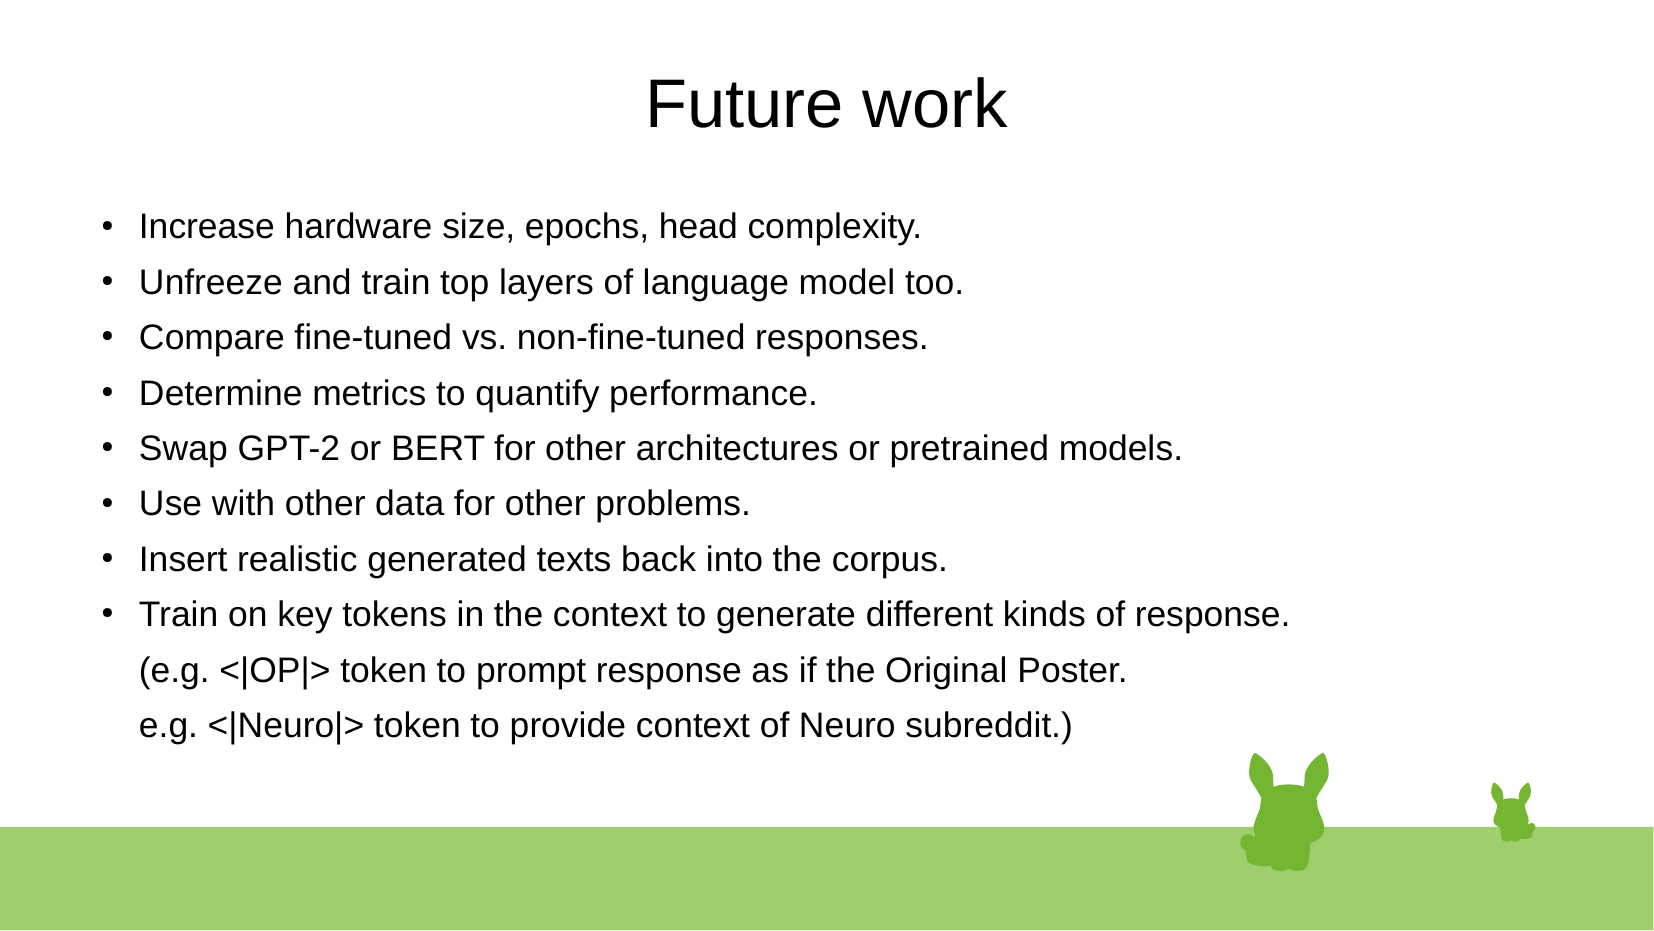

# Future work
Increase hardware size, epochs, head complexity.
Unfreeze and train top layers of language model too.
Compare fine-tuned vs. non-fine-tuned responses.
Determine metrics to quantify performance.
Swap GPT-2 or BERT for other architectures or pretrained models.
Use with other data for other problems.
Insert realistic generated texts back into the corpus.
Train on key tokens in the context to generate different kinds of response.
(e.g. <|OP|> token to prompt response as if the Original Poster.
e.g. <|Neuro|> token to provide context of Neuro subreddit.)